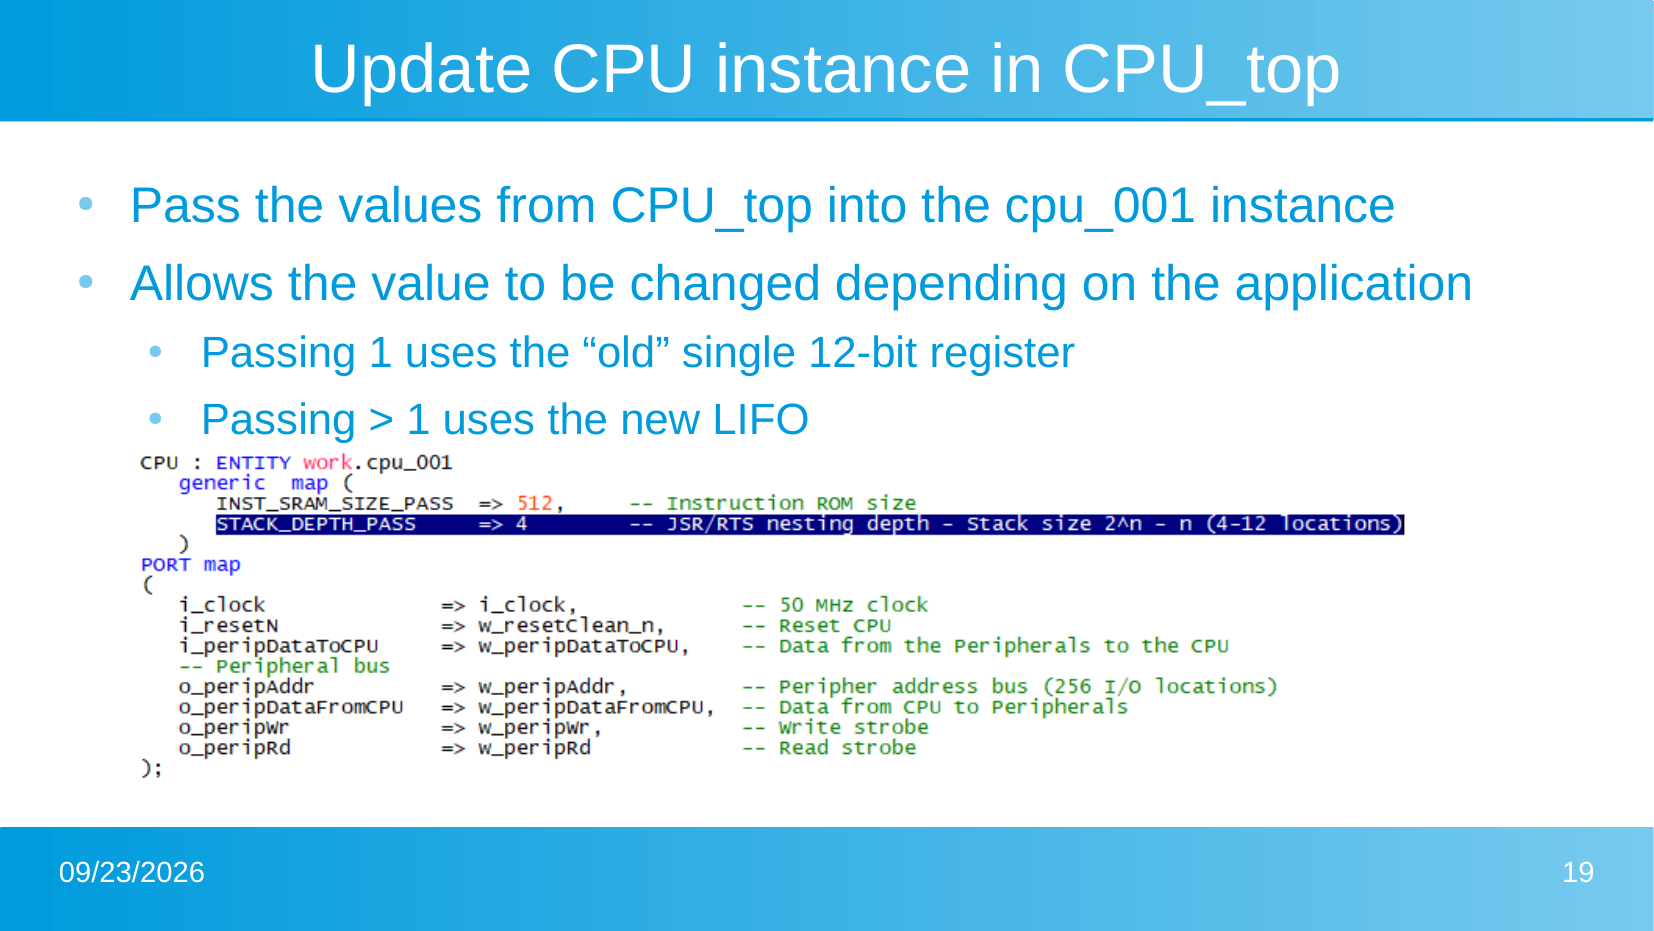

# Update CPU instance in CPU_top
Pass the values from CPU_top into the cpu_001 instance
Allows the value to be changed depending on the application
Passing 1 uses the “old” single 12-bit register
Passing > 1 uses the new LIFO
19